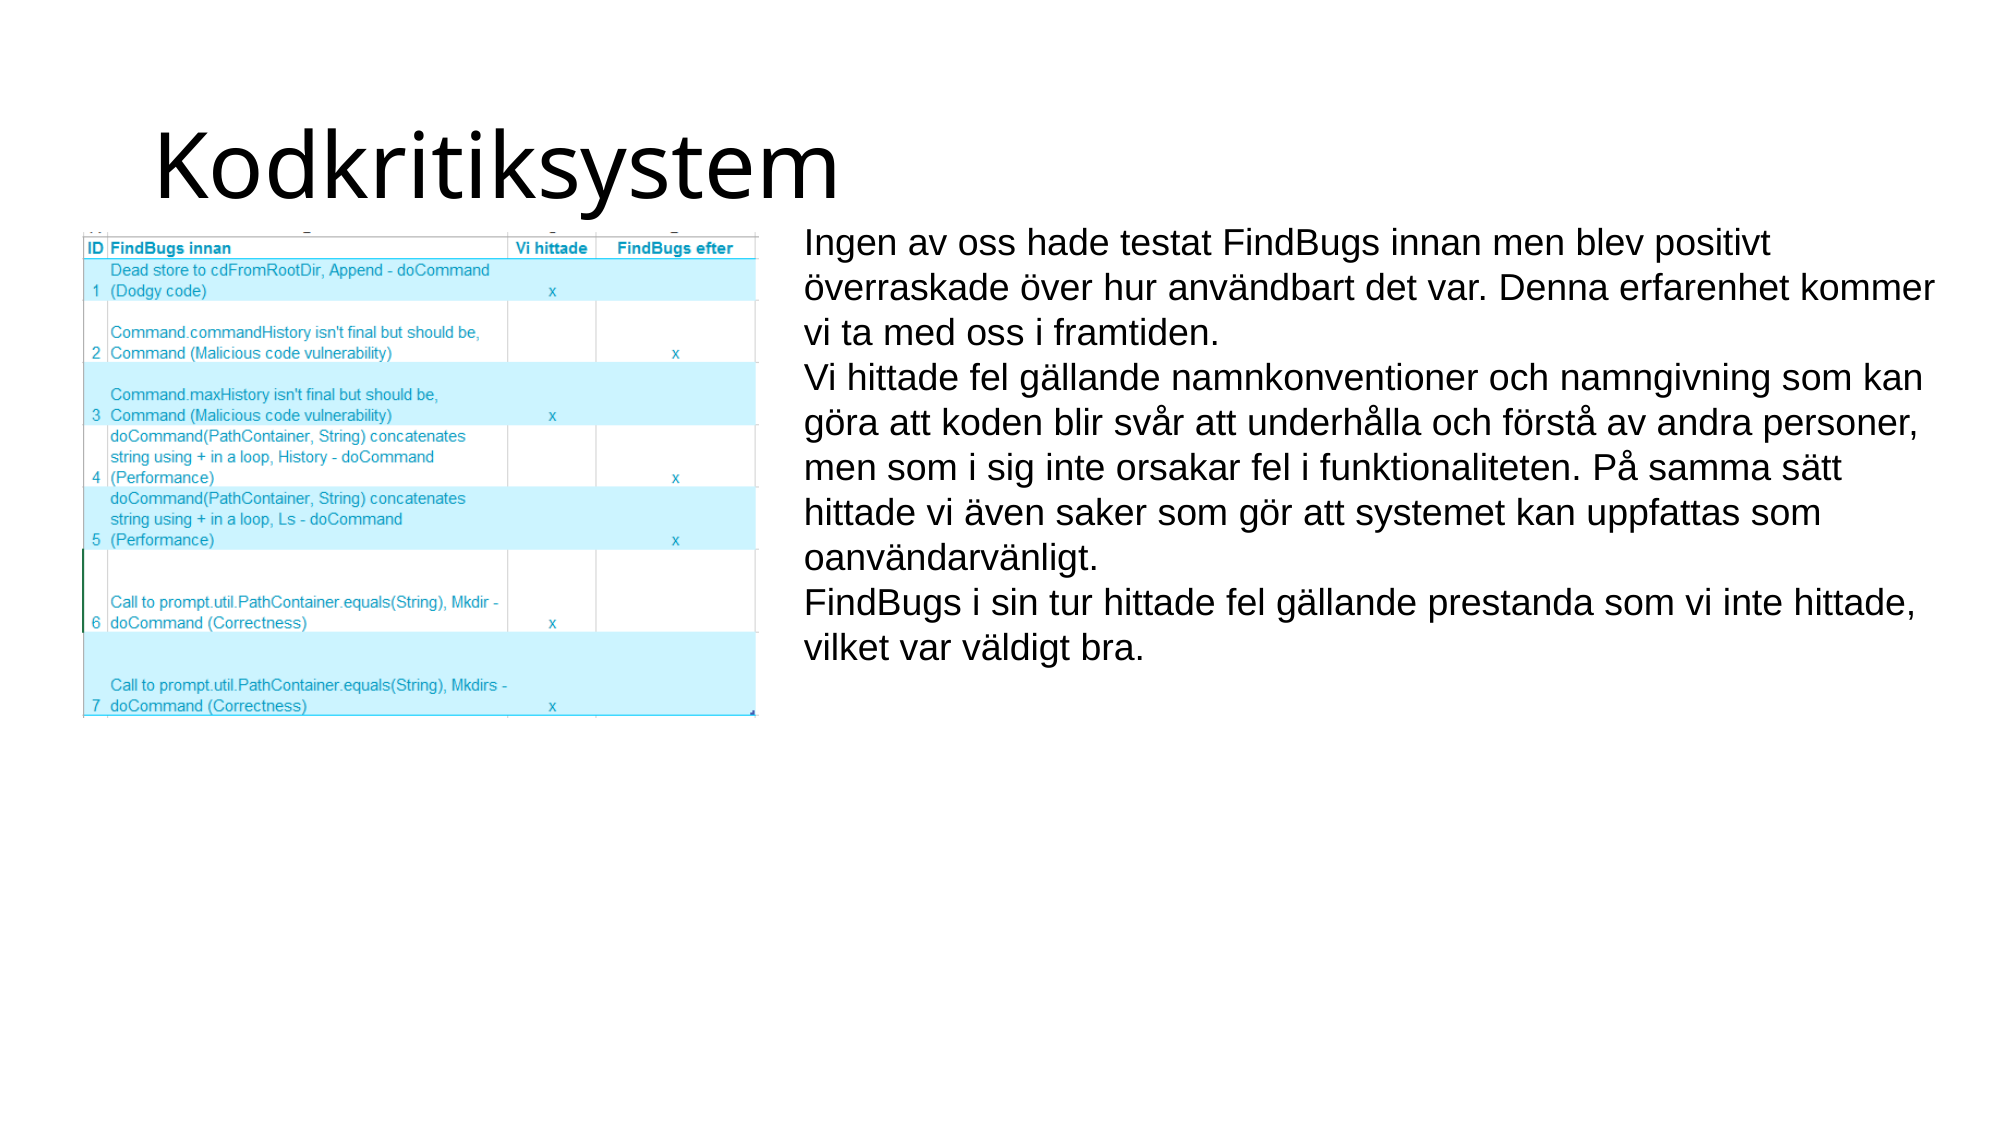

Kodkritiksystem
Ingen av oss hade testat FindBugs innan men blev positivt överraskade över hur användbart det var. Denna erfarenhet kommer vi ta med oss i framtiden.
Vi hittade fel gällande namnkonventioner och namngivning som kan göra att koden blir svår att underhålla och förstå av andra personer, men som i sig inte orsakar fel i funktionaliteten. På samma sätt hittade vi även saker som gör att systemet kan uppfattas som oanvändarvänligt.
FindBugs i sin tur hittade fel gällande prestanda som vi inte hittade, vilket var väldigt bra.